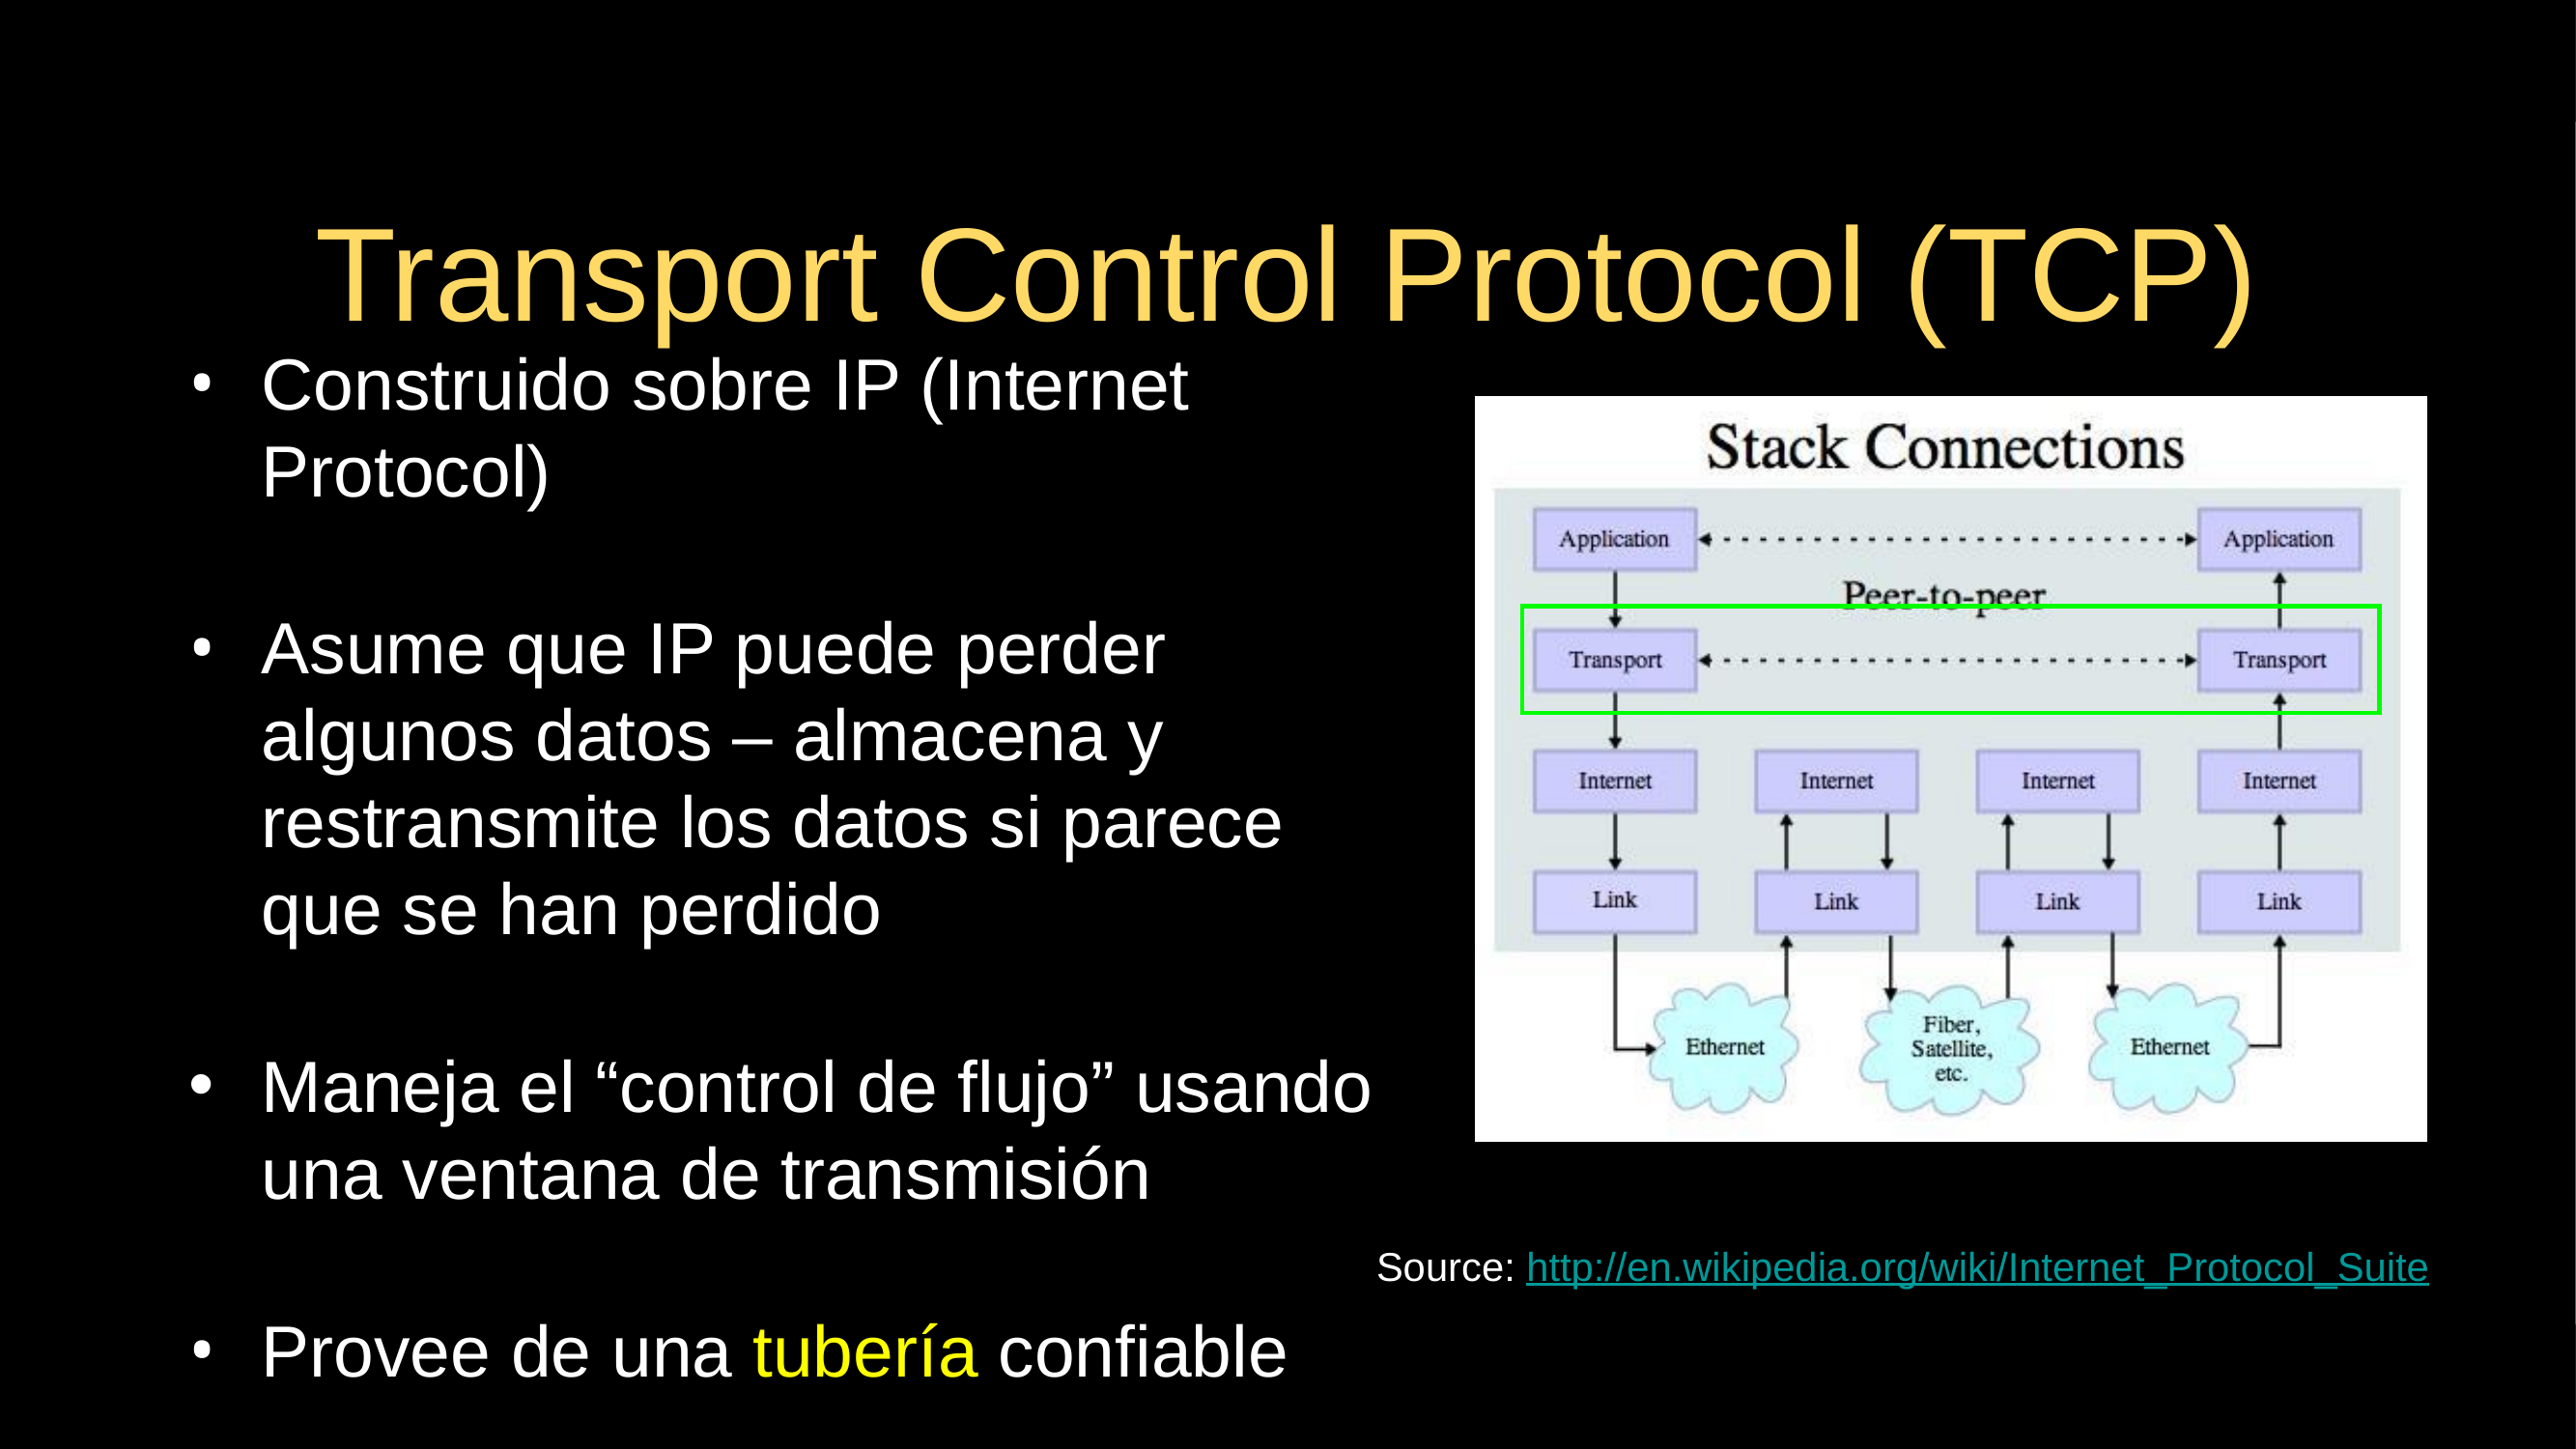

# Transport Control Protocol (TCP)
Construido sobre IP (Internet Protocol)
Asume que IP puede perder algunos datos – almacena y restransmite los datos si parece que se han perdido
Maneja el “control de flujo” usando una ventana de transmisión
Provee de una tubería confiable
Source: http://en.wikipedia.org/wiki/Internet_Protocol_Suite